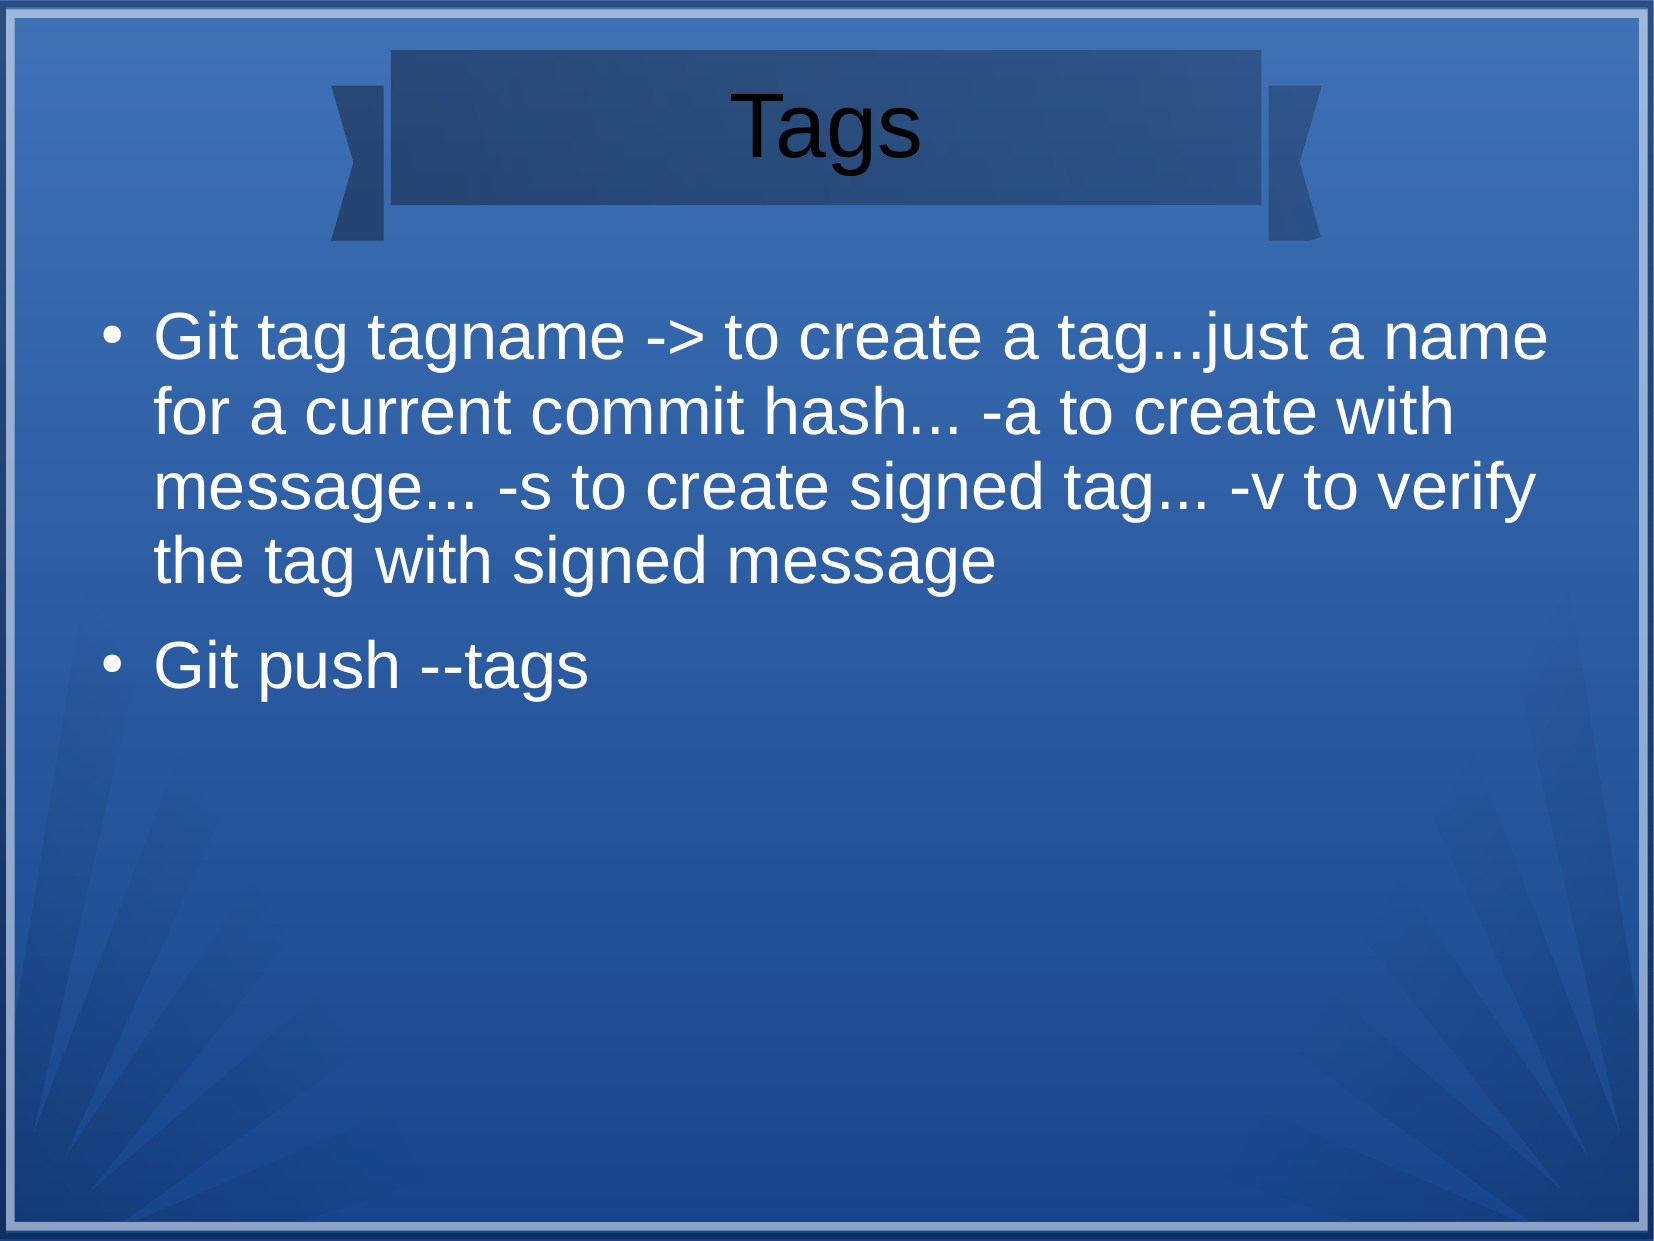

# Tags
Git tag tagname -> to create a tag...just a name for a current commit hash... -a to create with message... -s to create signed tag... -v to verify the tag with signed message
Git push --tags